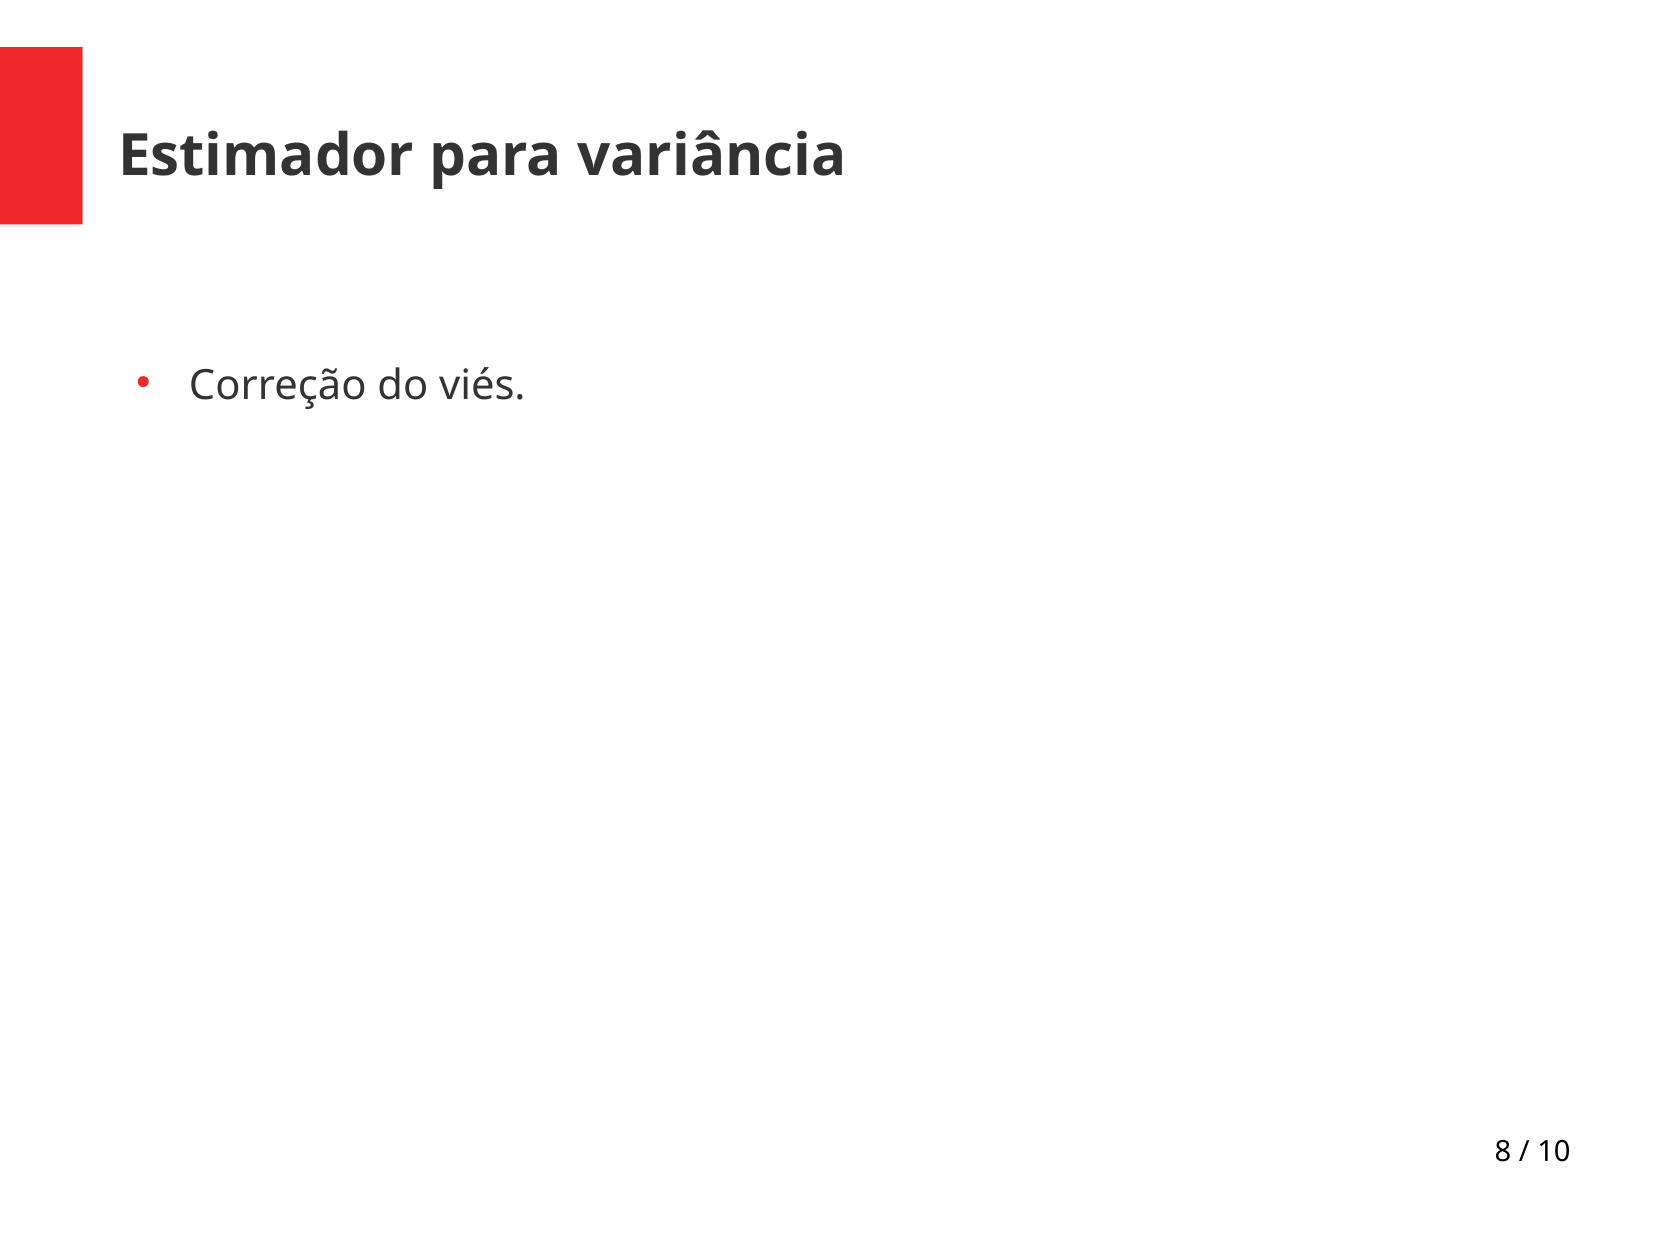

# Estimador para variância
Correção do viés.
8